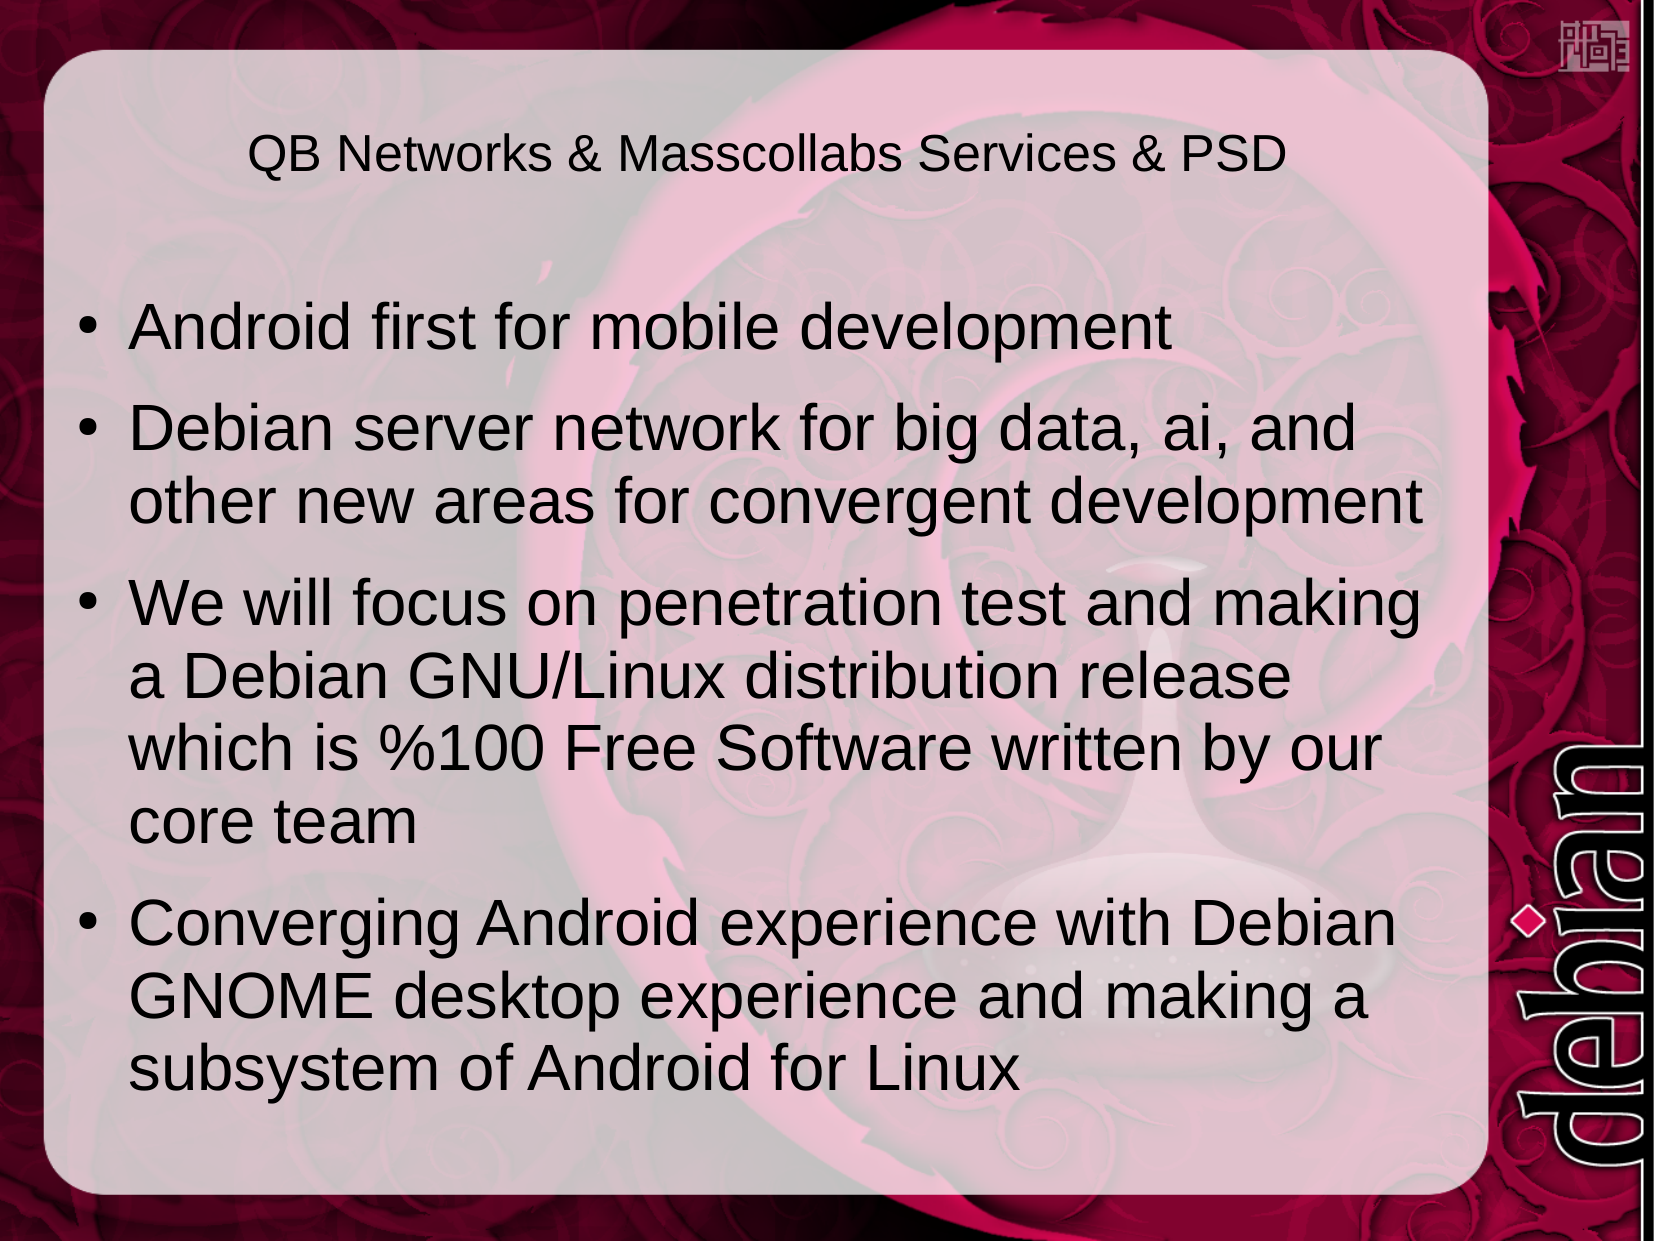

# QB Networks & Masscollabs Services & PSD
Android first for mobile development
Debian server network for big data, ai, and other new areas for convergent development
We will focus on penetration test and making a Debian GNU/Linux distribution release which is %100 Free Software written by our core team
Converging Android experience with Debian GNOME desktop experience and making a subsystem of Android for Linux